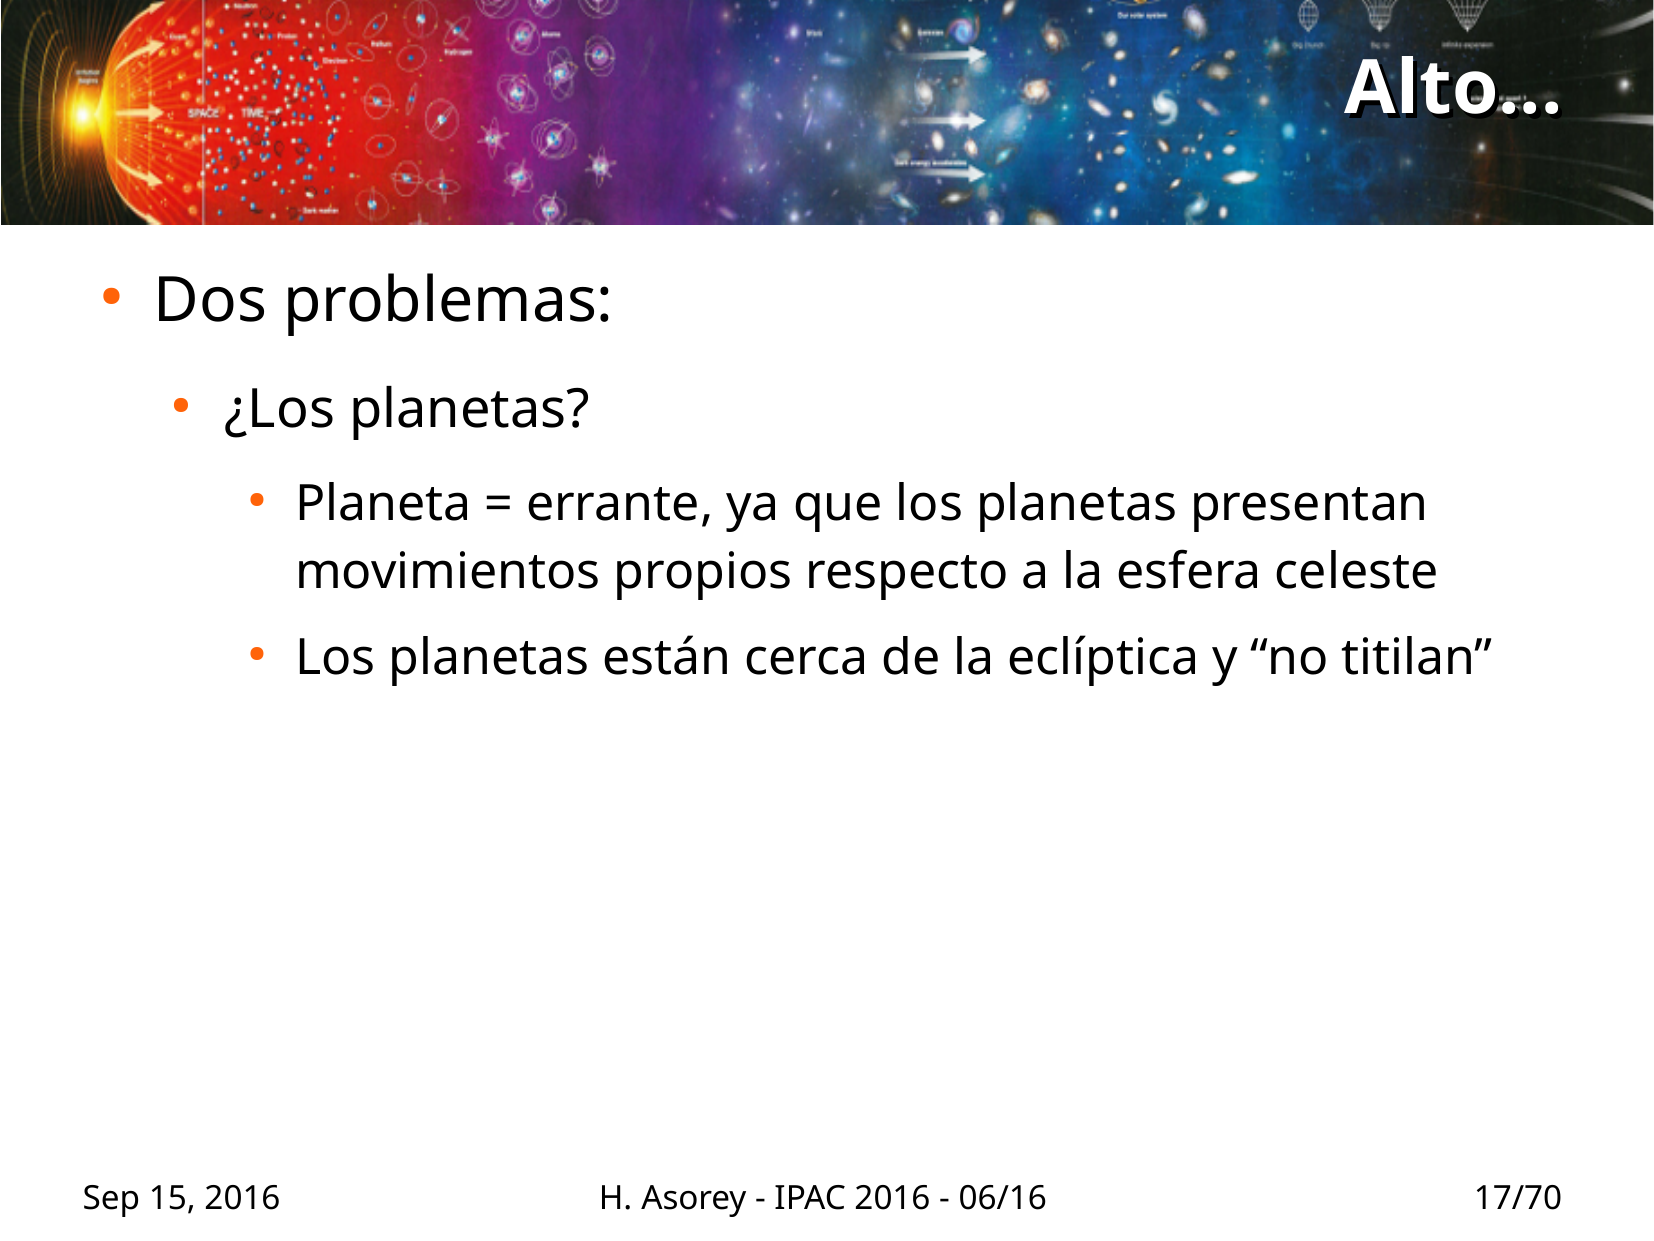

# Alto...
Dos problemas:
¿Los planetas?
Planeta = errante, ya que los planetas presentan movimientos propios respecto a la esfera celeste
Los planetas están cerca de la eclíptica y “no titilan”
Sep 15, 2016
H. Asorey - IPAC 2016 - 06/16
17